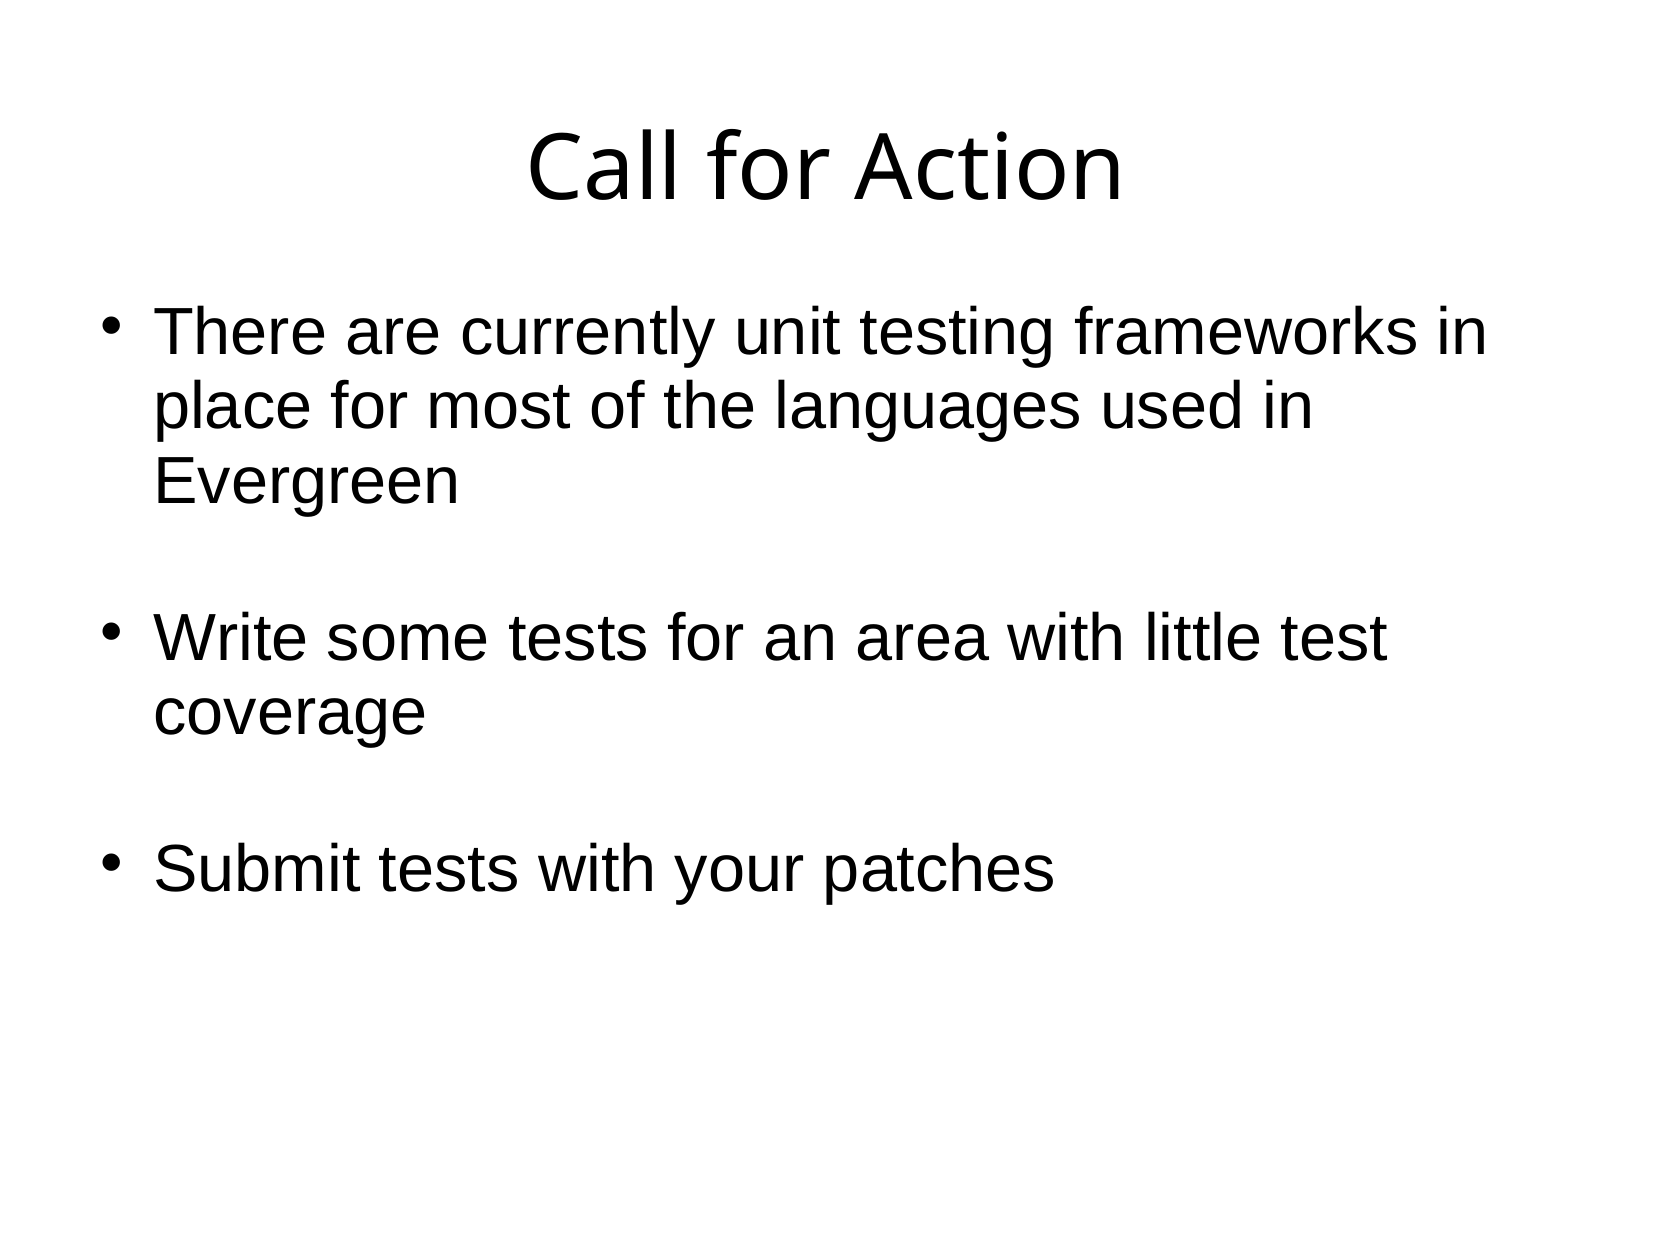

# Call for Action
There are currently unit testing frameworks in place for most of the languages used in Evergreen
Write some tests for an area with little test coverage
Submit tests with your patches